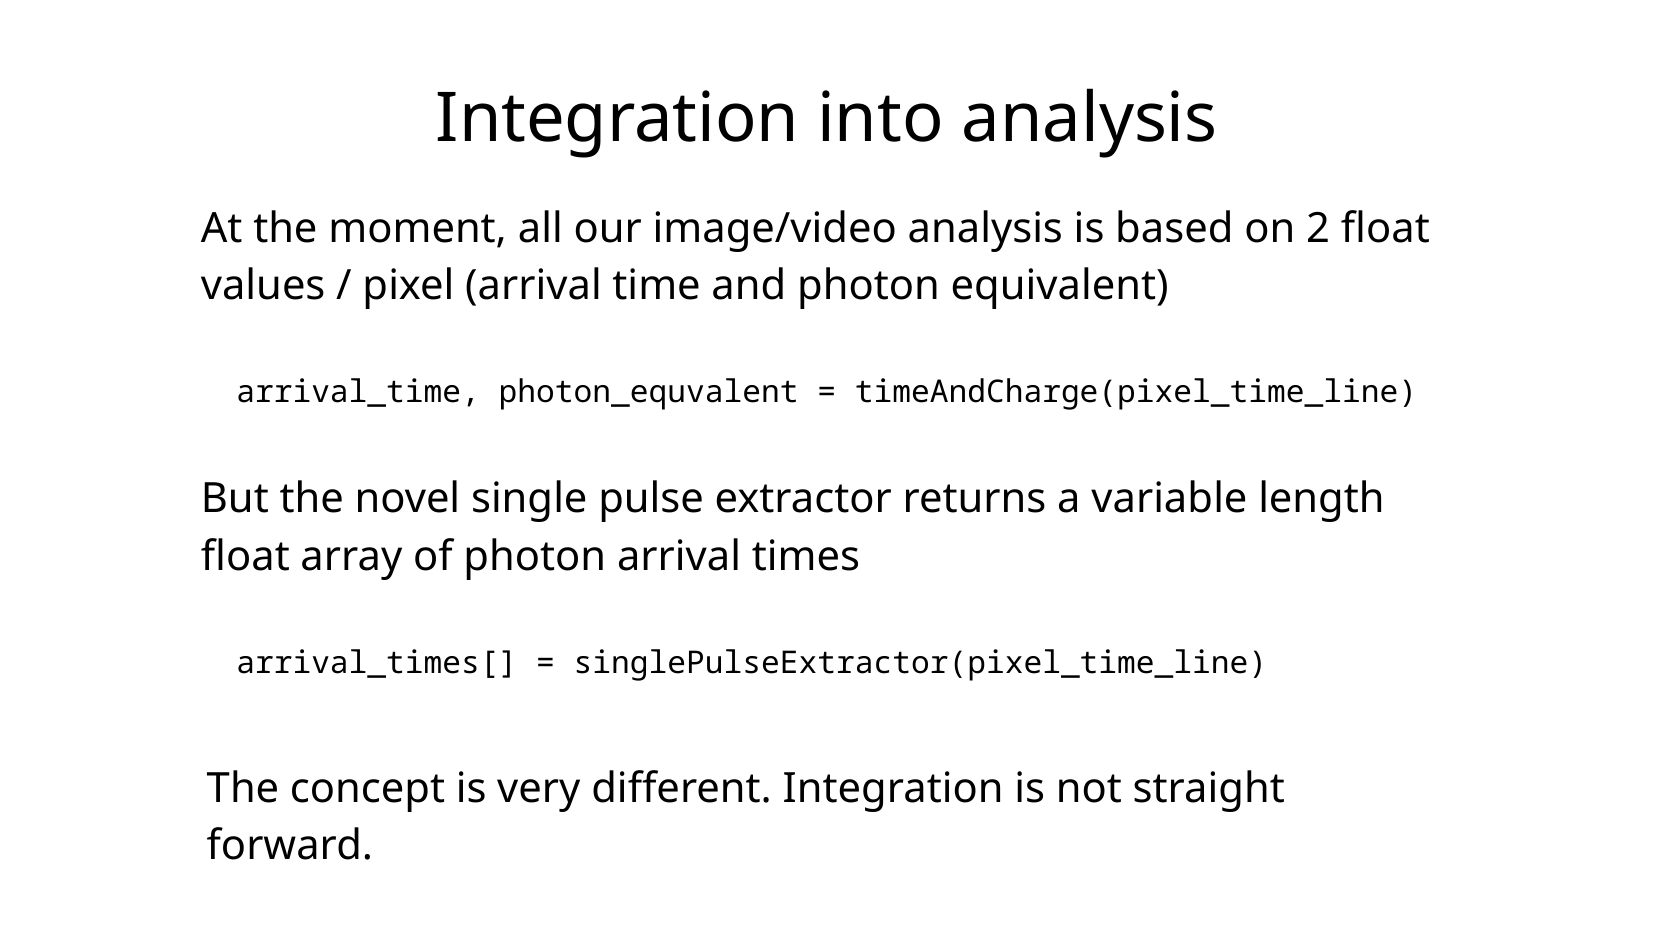

# Integration into analysis
At the moment, all our image/video analysis is based on 2 float values / pixel (arrival time and photon equivalent)
arrival_time, photon_equvalent = timeAndCharge(pixel_time_line)
But the novel single pulse extractor returns a variable length float array of photon arrival times
arrival_times[] = singlePulseExtractor(pixel_time_line)
The concept is very different. Integration is not straight forward.